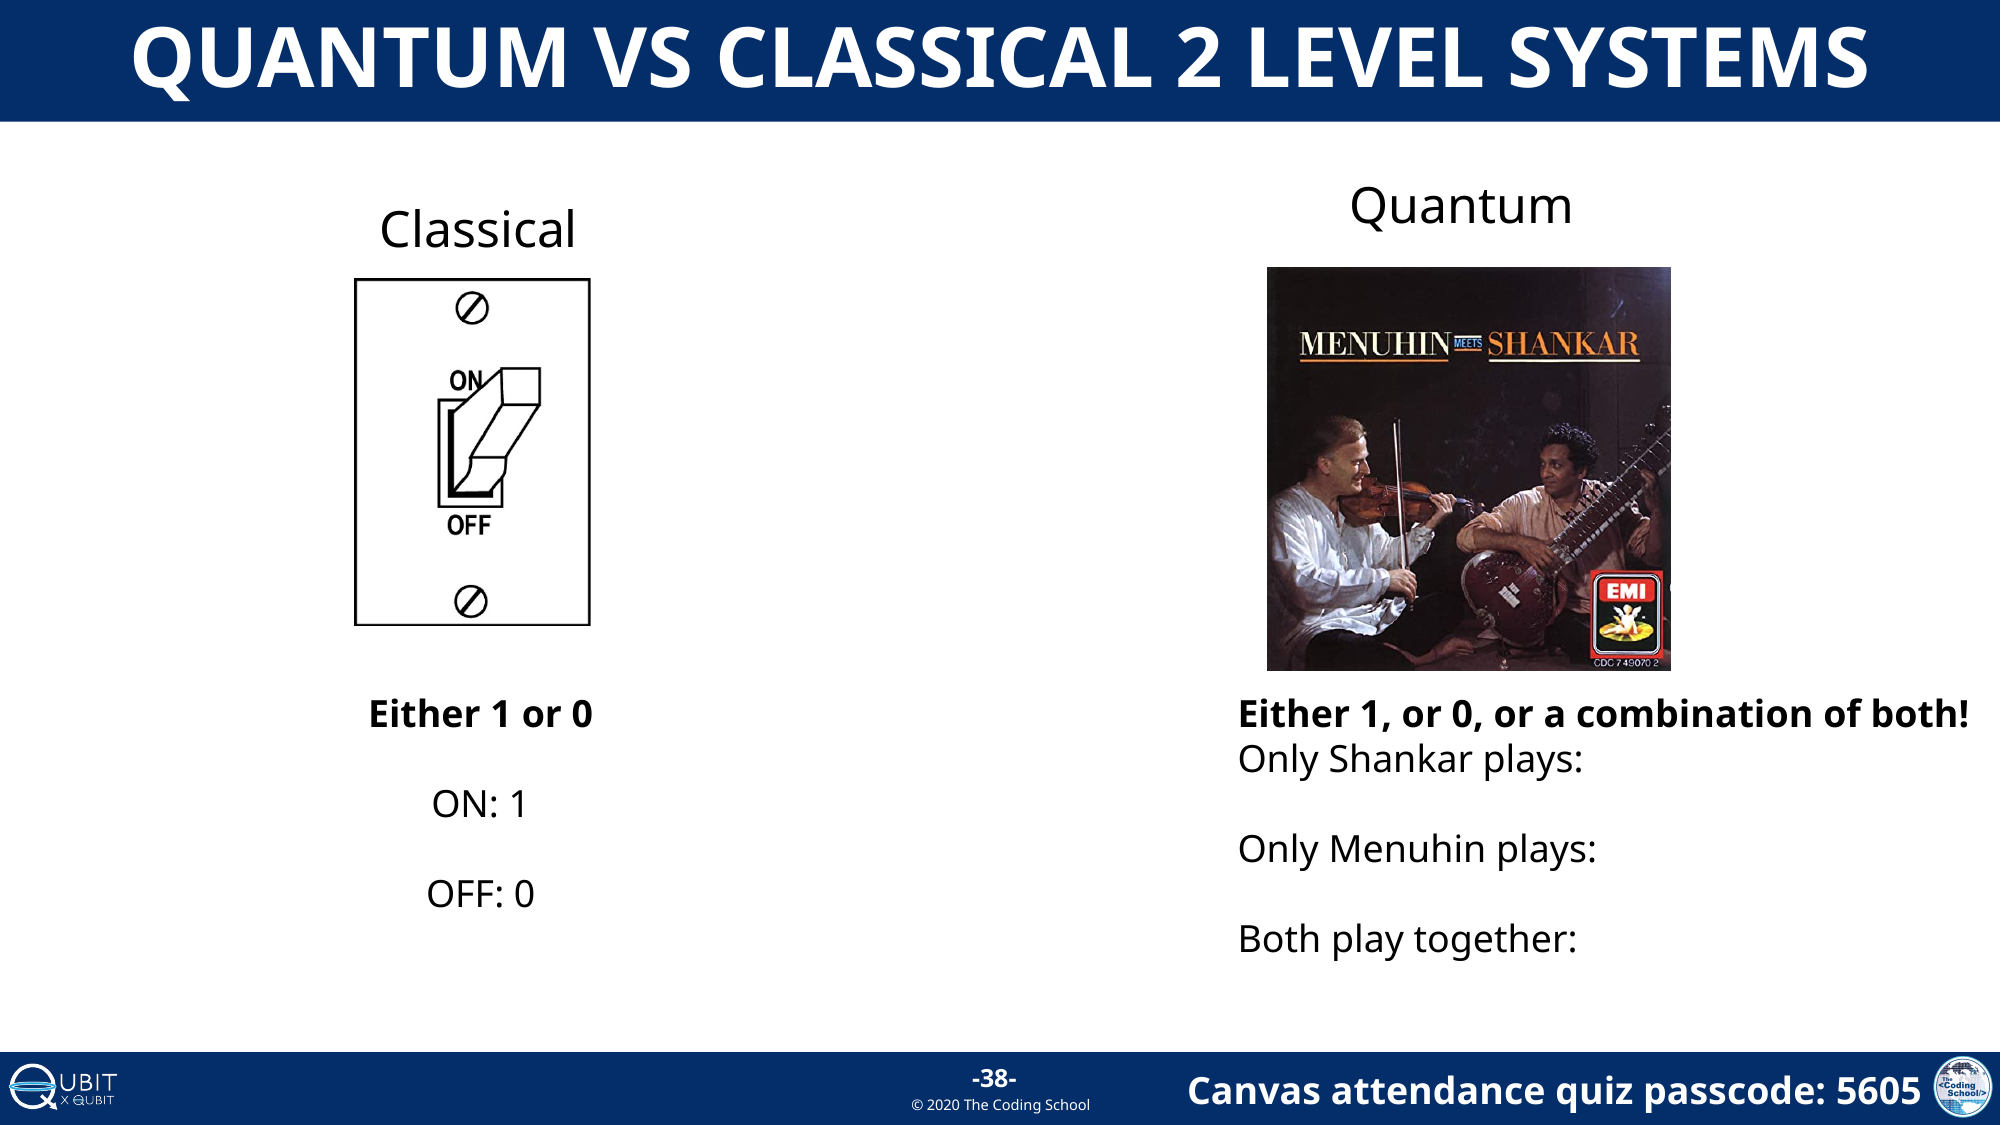

# Quantum vs Classical 2 level systems
Quantum
Classical
Either 1 or 0
ON: 1
OFF: 0
Either 1, or 0, or a combination of both!
Only Shankar plays:
Only Menuhin plays:
Both play together: